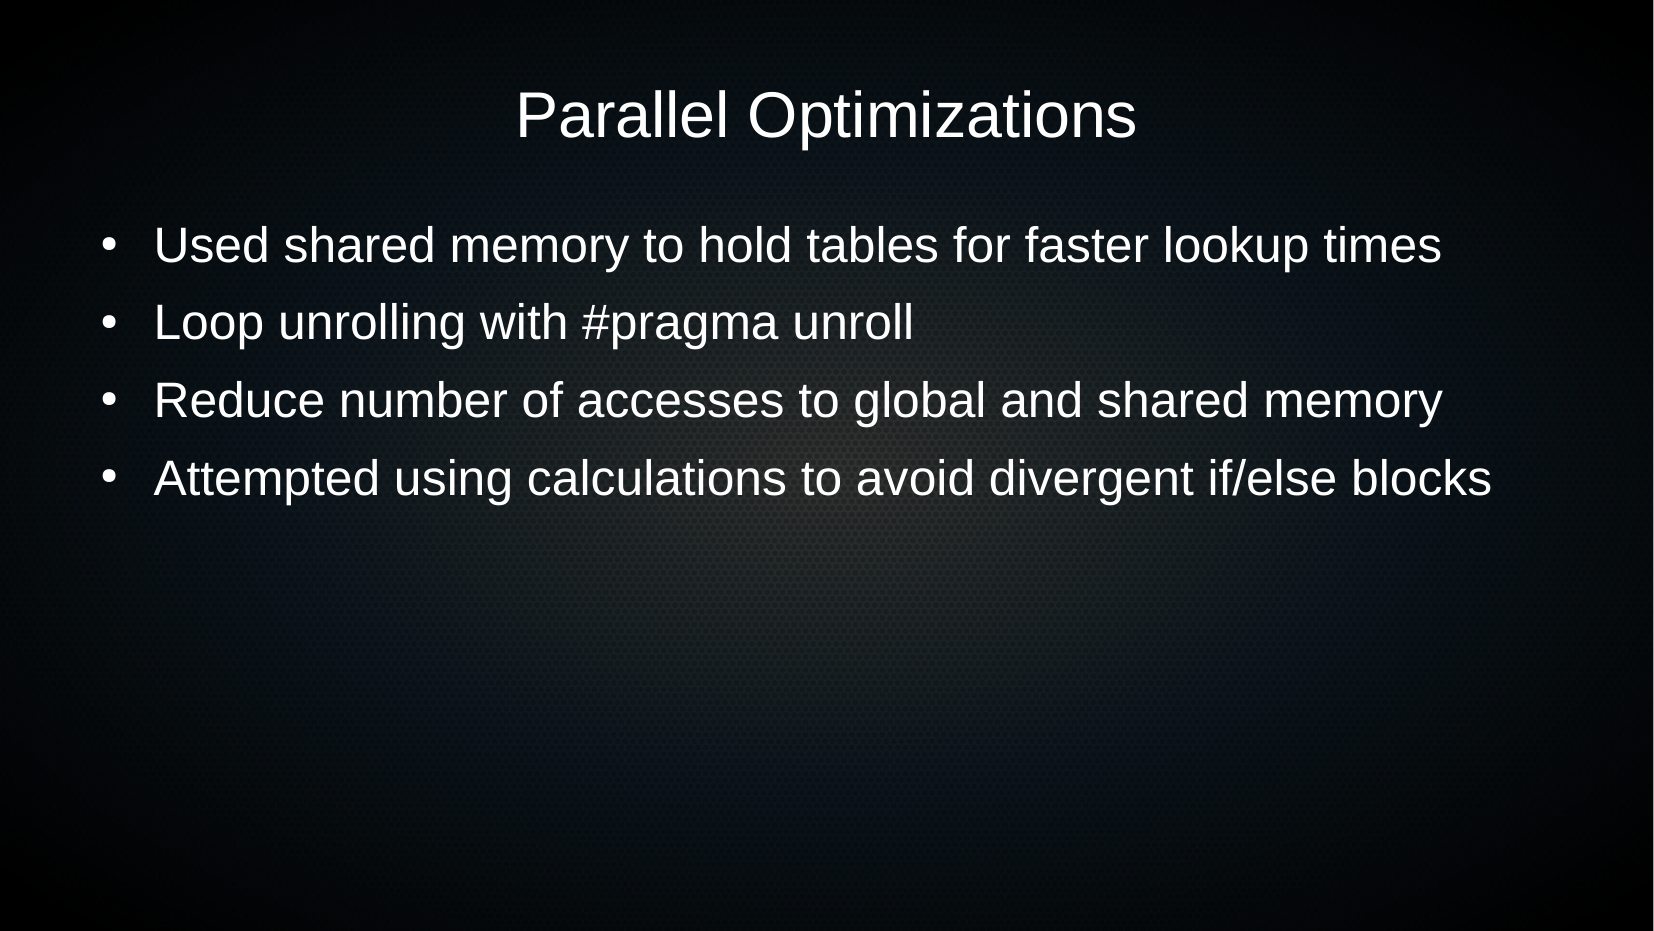

# Parallel Optimizations
Used shared memory to hold tables for faster lookup times
Loop unrolling with #pragma unroll
Reduce number of accesses to global and shared memory
Attempted using calculations to avoid divergent if/else blocks